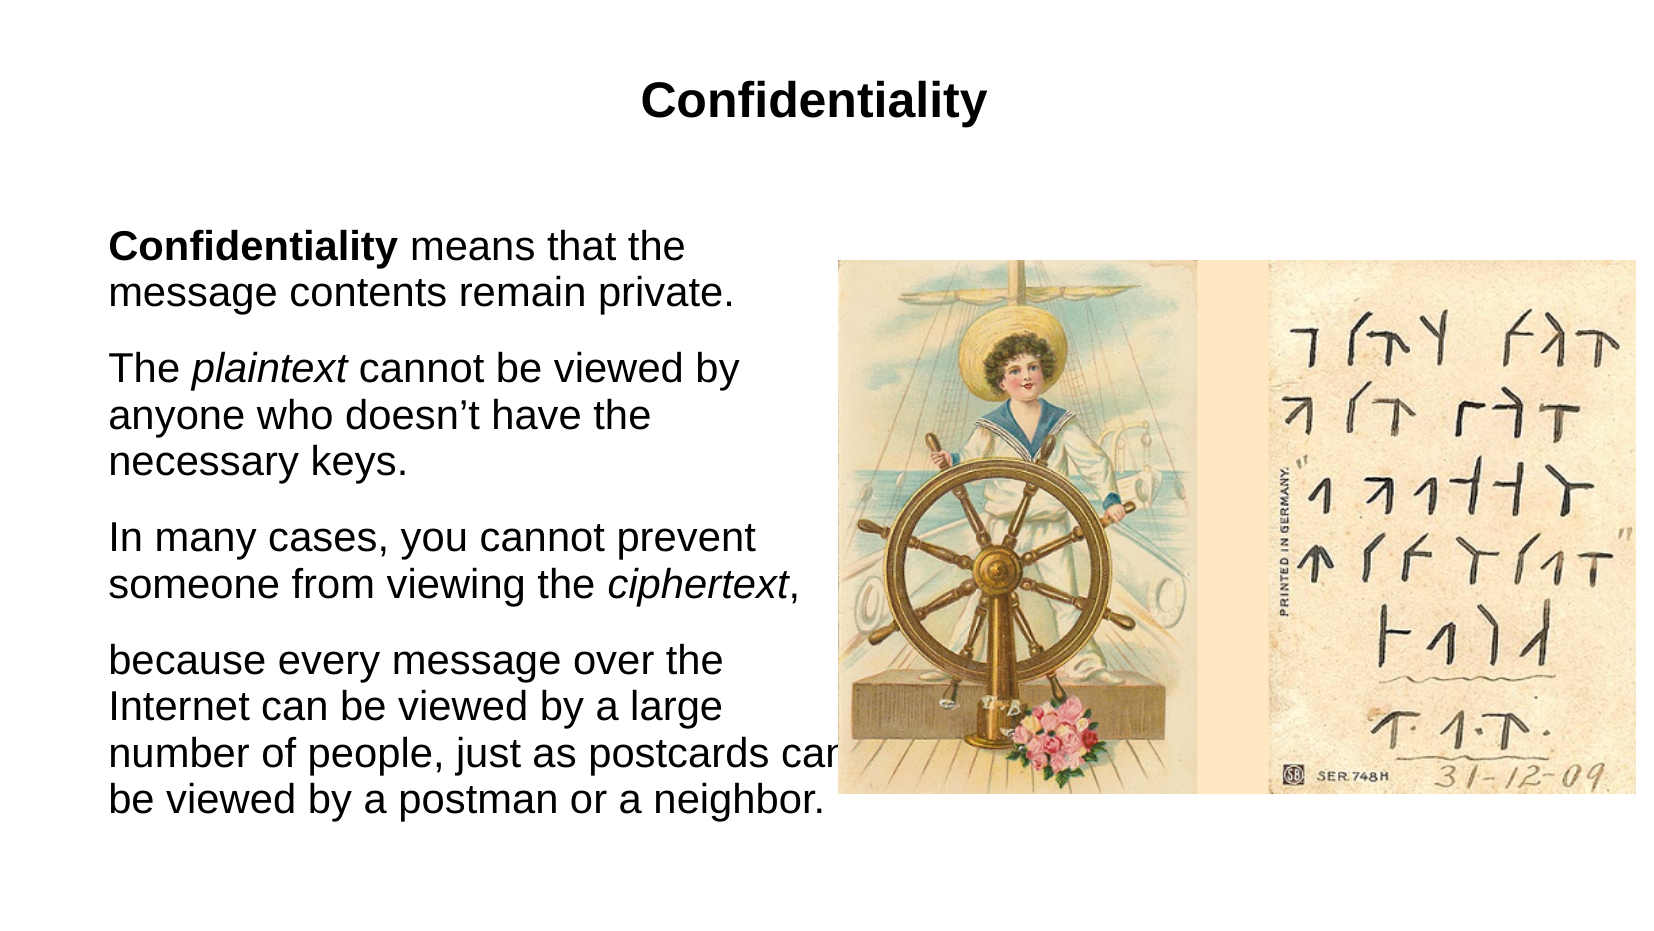

# Confidentiality
Confidentiality means that the message contents remain private.
The plaintext cannot be viewed by anyone who doesn’t have the necessary keys.
In many cases, you cannot prevent someone from viewing the ciphertext,
because every message over the Internet can be viewed by a large number of people, just as postcards can be viewed by a postman or a neighbor.